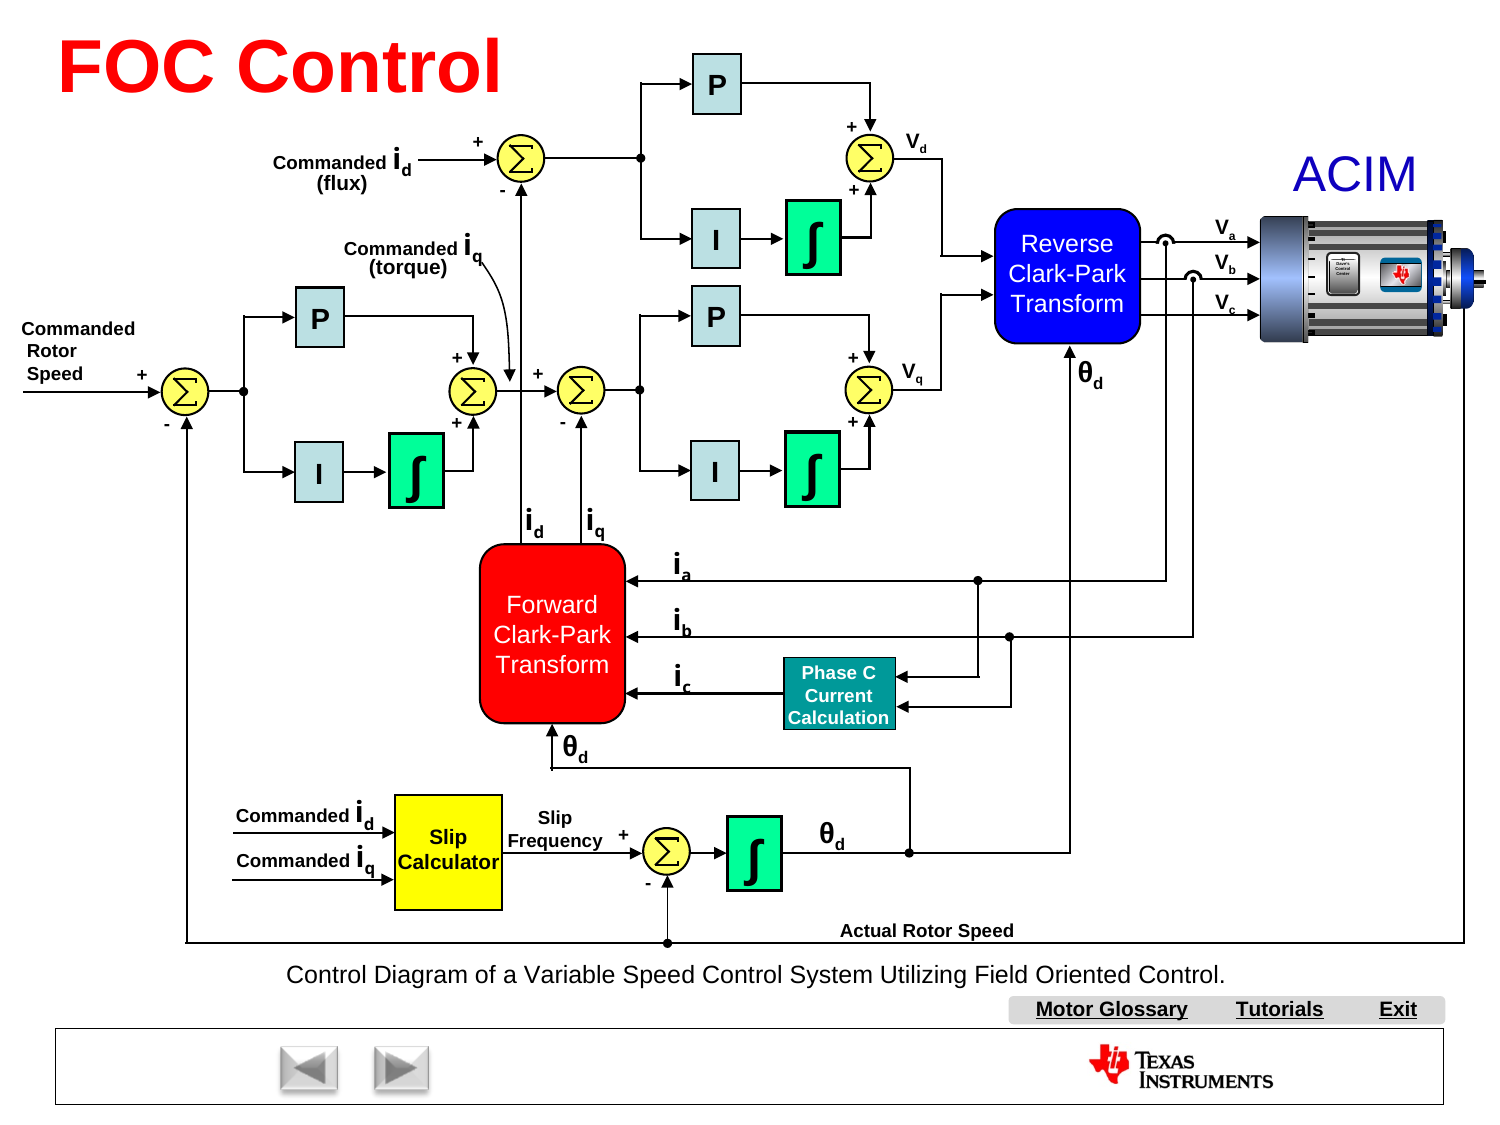

# FOC Control
P
+
+
Vd
+
-
Commanded id
ACIM
(flux)
∫
Va
I
Reverse
Clark-Park
Transform
TI
Dave’s
Control
Center
Commanded iq
Vb
(torque)
Vc
P
P
Commanded
 Rotor
 Speed
+
+
+
+
θd
Vq
+
-
+
-
∫
∫
I
I
iq
id
ia
Forward
Clark-Park
Transform
ib
ic
Phase C
Current
Calculation
θd
Commanded id
Slip
Calculator
Slip
Frequency
θd
∫
+
-
Commanded iq
Actual Rotor Speed
Control Diagram of a Variable Speed Control System Utilizing Field Oriented Control.